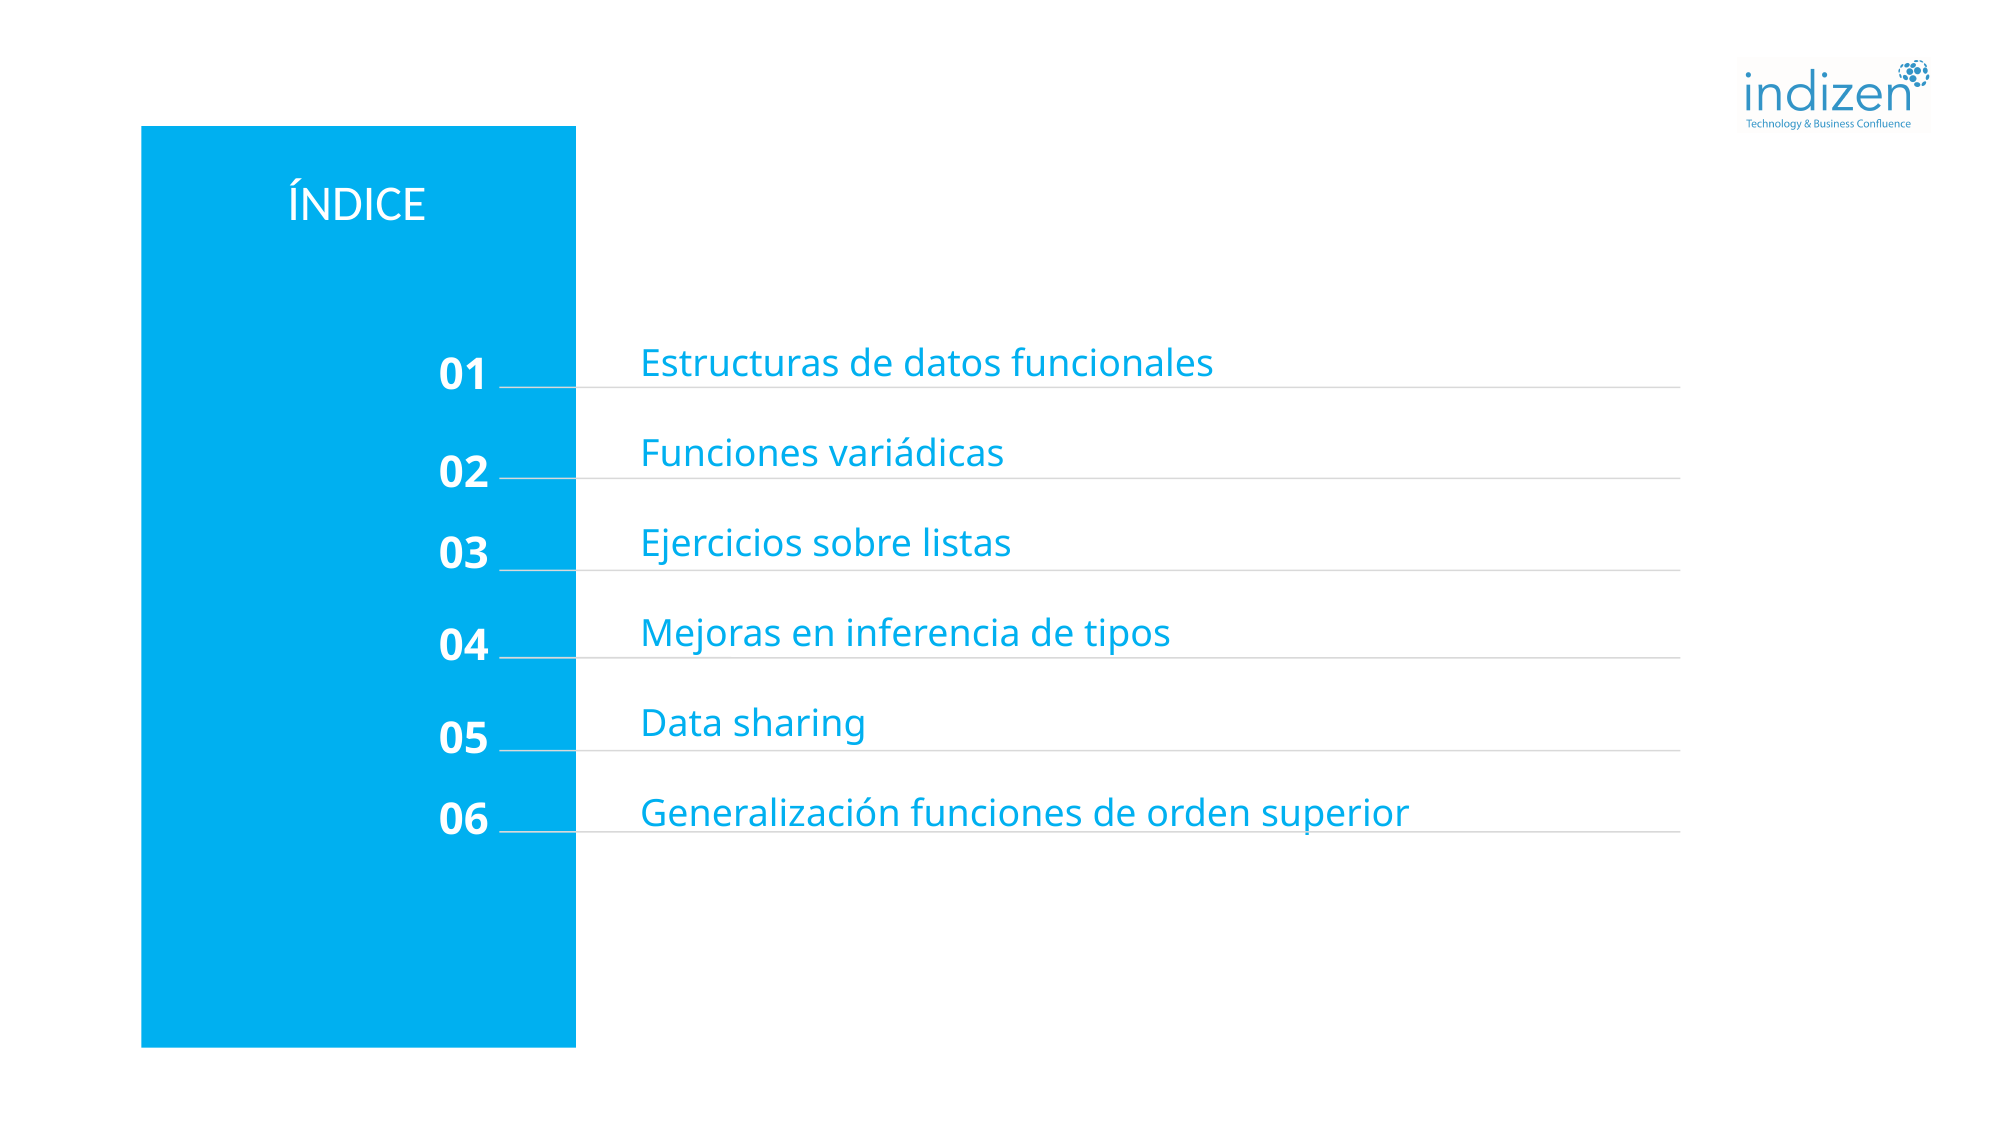

ÍNDICE
Estructuras de datos funcionales
Funciones variádicas
Ejercicios sobre listas
Mejoras en inferencia de tipos
Data sharing
Generalización funciones de orden superior
01
02
03
04
05
06